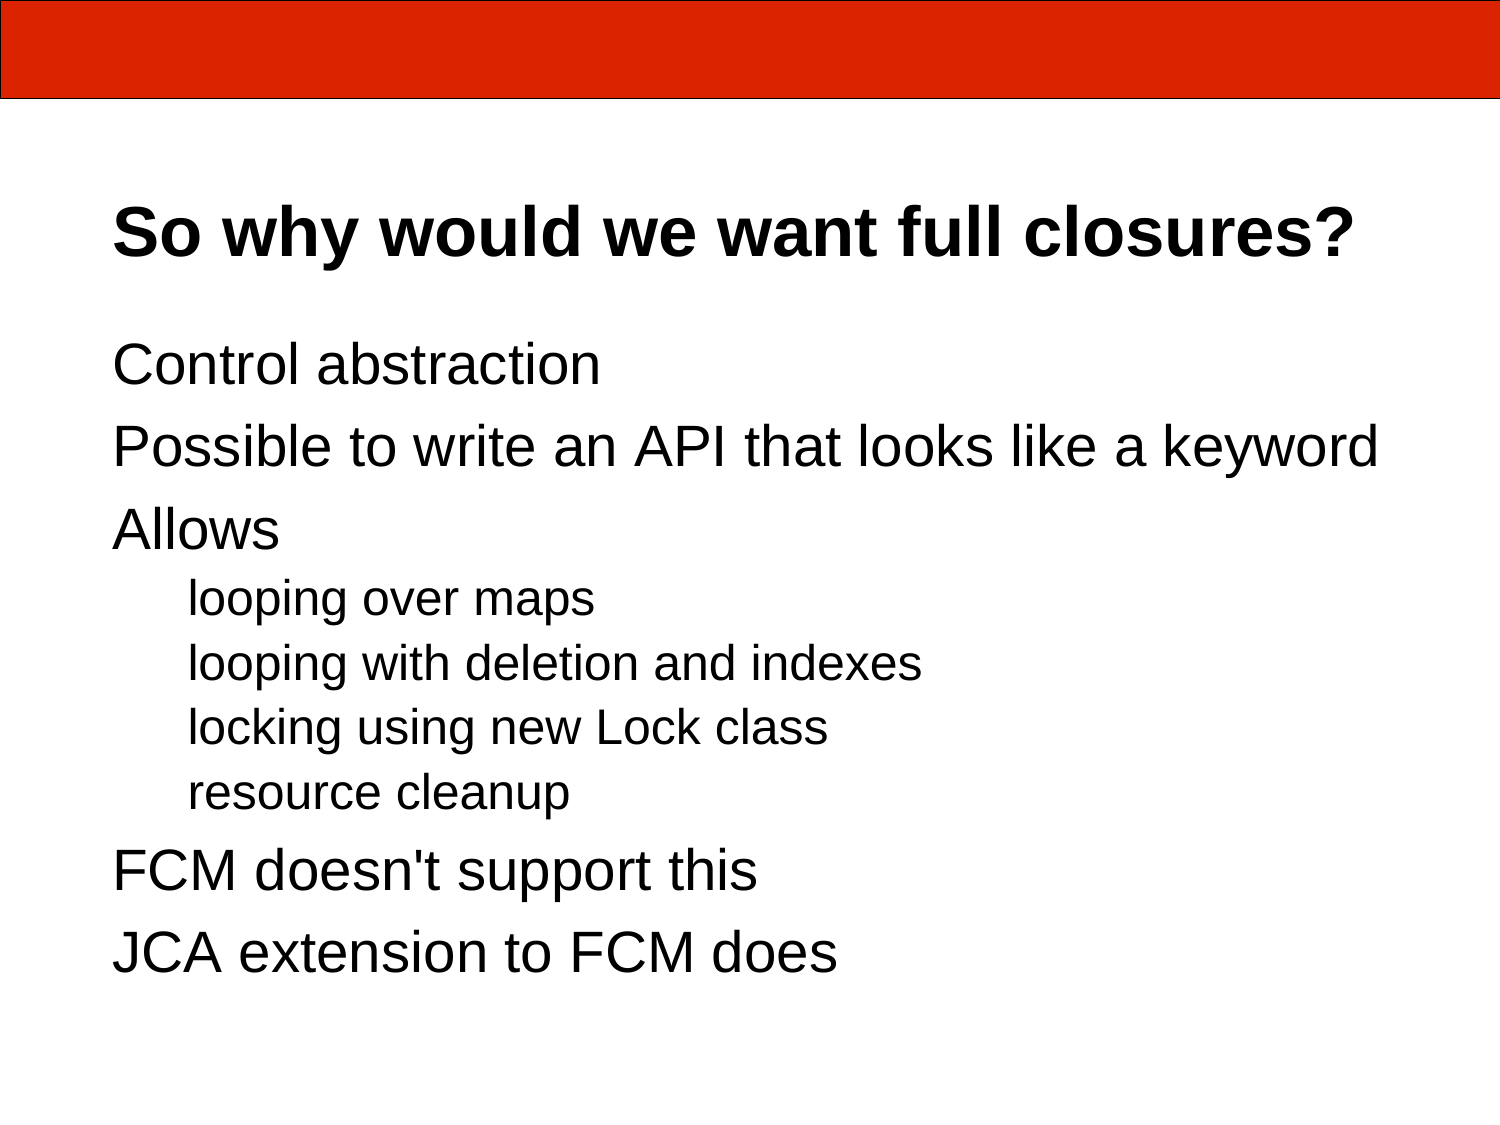

# So why would we want full closures?
Control abstraction
Possible to write an API that looks like a keyword
Allows
looping over maps
looping with deletion and indexes
locking using new Lock class
resource cleanup
FCM doesn't support this
JCA extension to FCM does